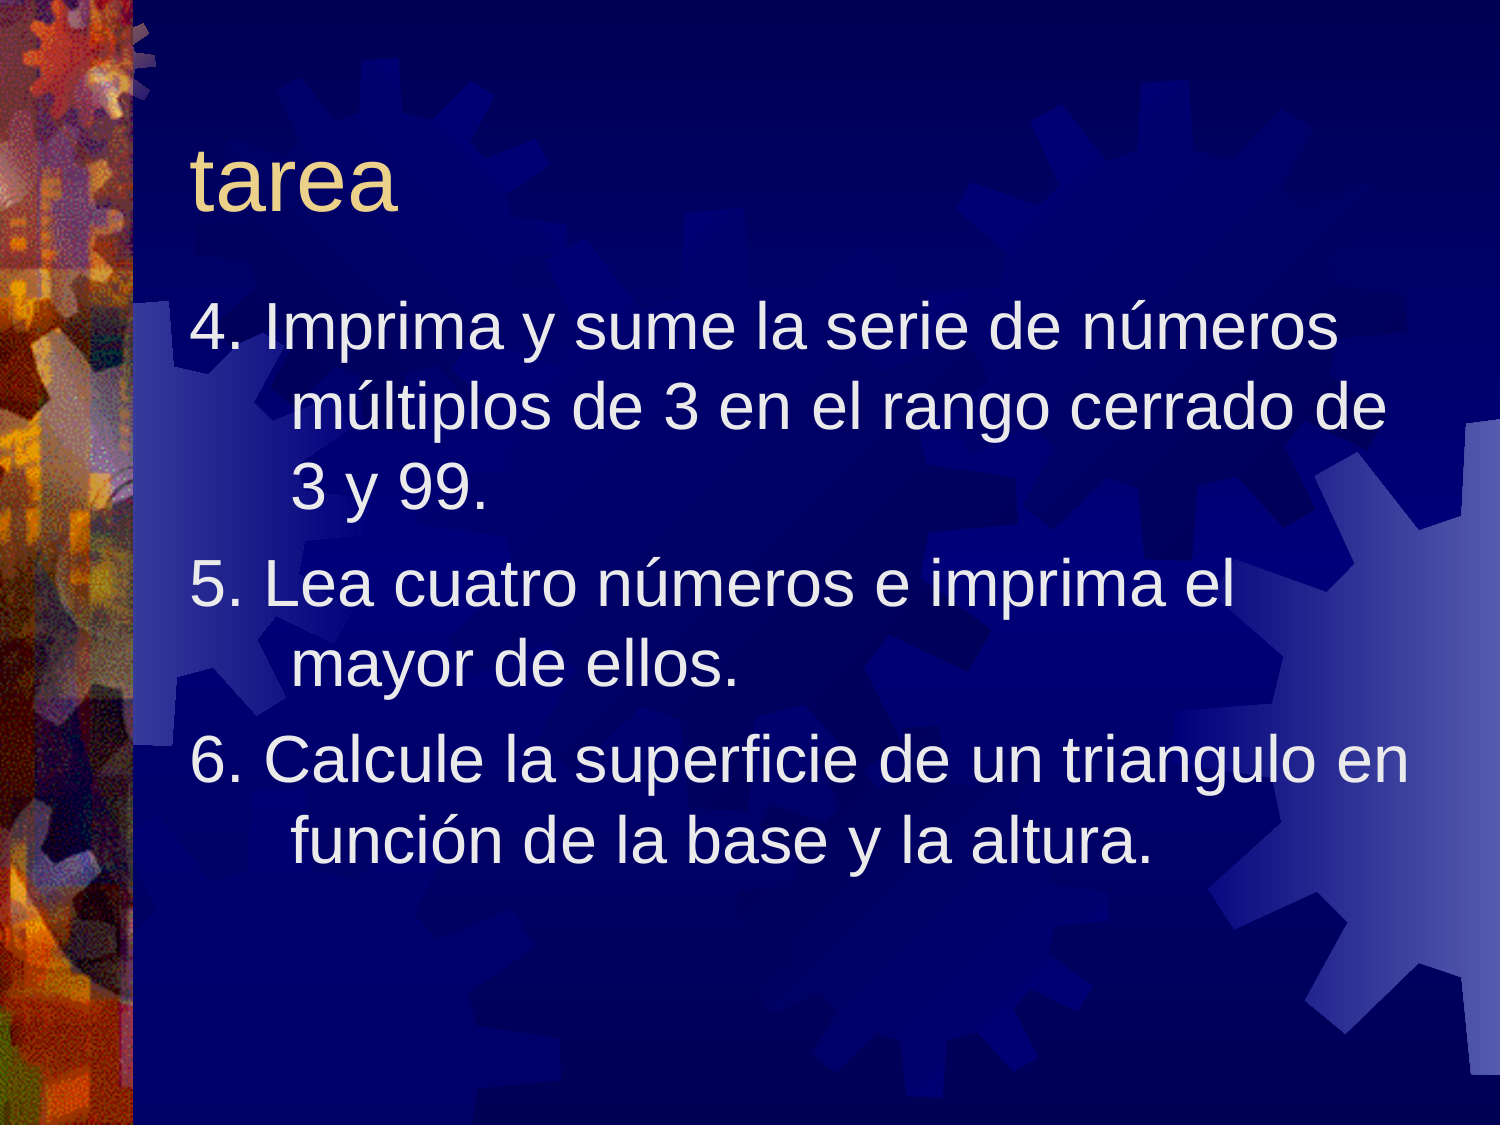

# tarea
4. Imprima y sume la serie de números múltiplos de 3 en el rango cerrado de 3 y 99.
5. Lea cuatro números e imprima el mayor de ellos.
6. Calcule la superficie de un triangulo en función de la base y la altura.